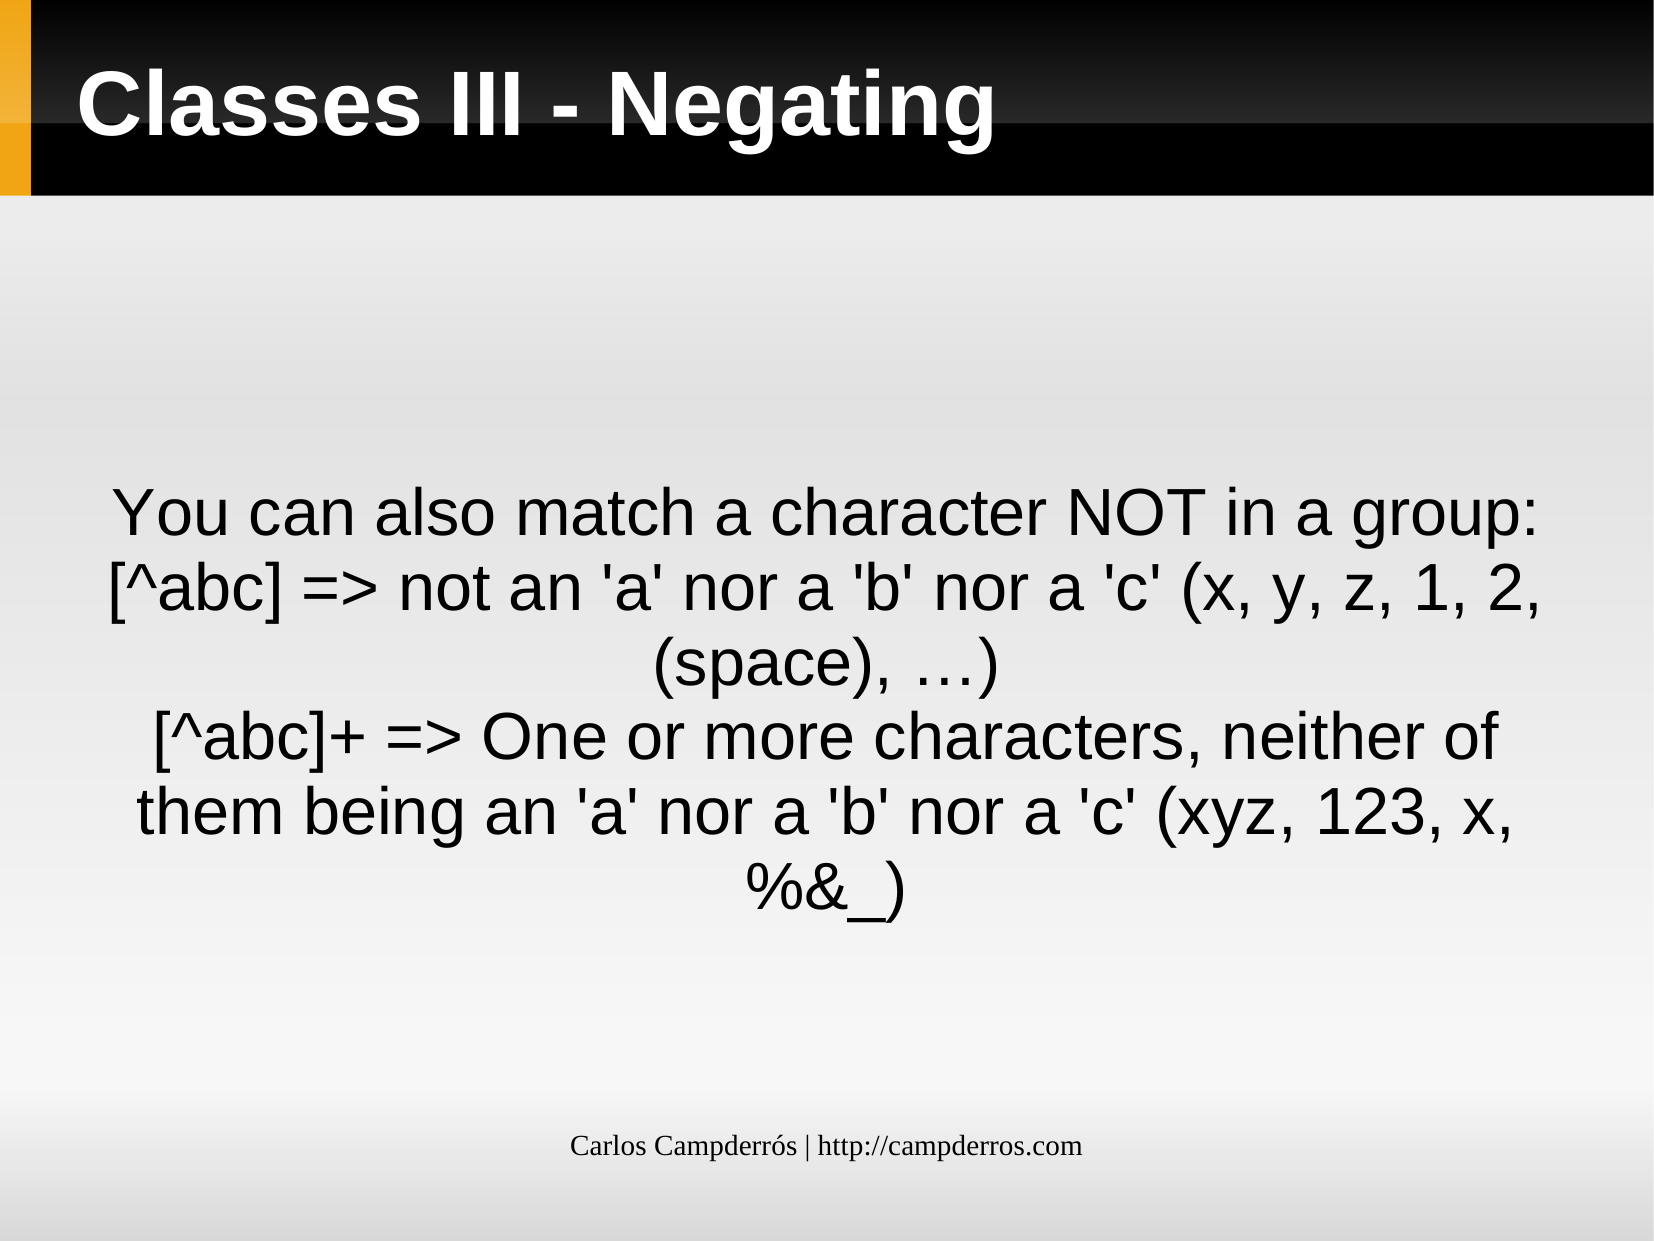

# Classes III - Negating
You can also match a character NOT in a group:
[^abc] => not an 'a' nor a 'b' nor a 'c' (x, y, z, 1, 2, (space), …)
[^abc]+ => One or more characters, neither of them being an 'a' nor a 'b' nor a 'c' (xyz, 123, x, %&_)
Carlos Campderrós | http://campderros.com